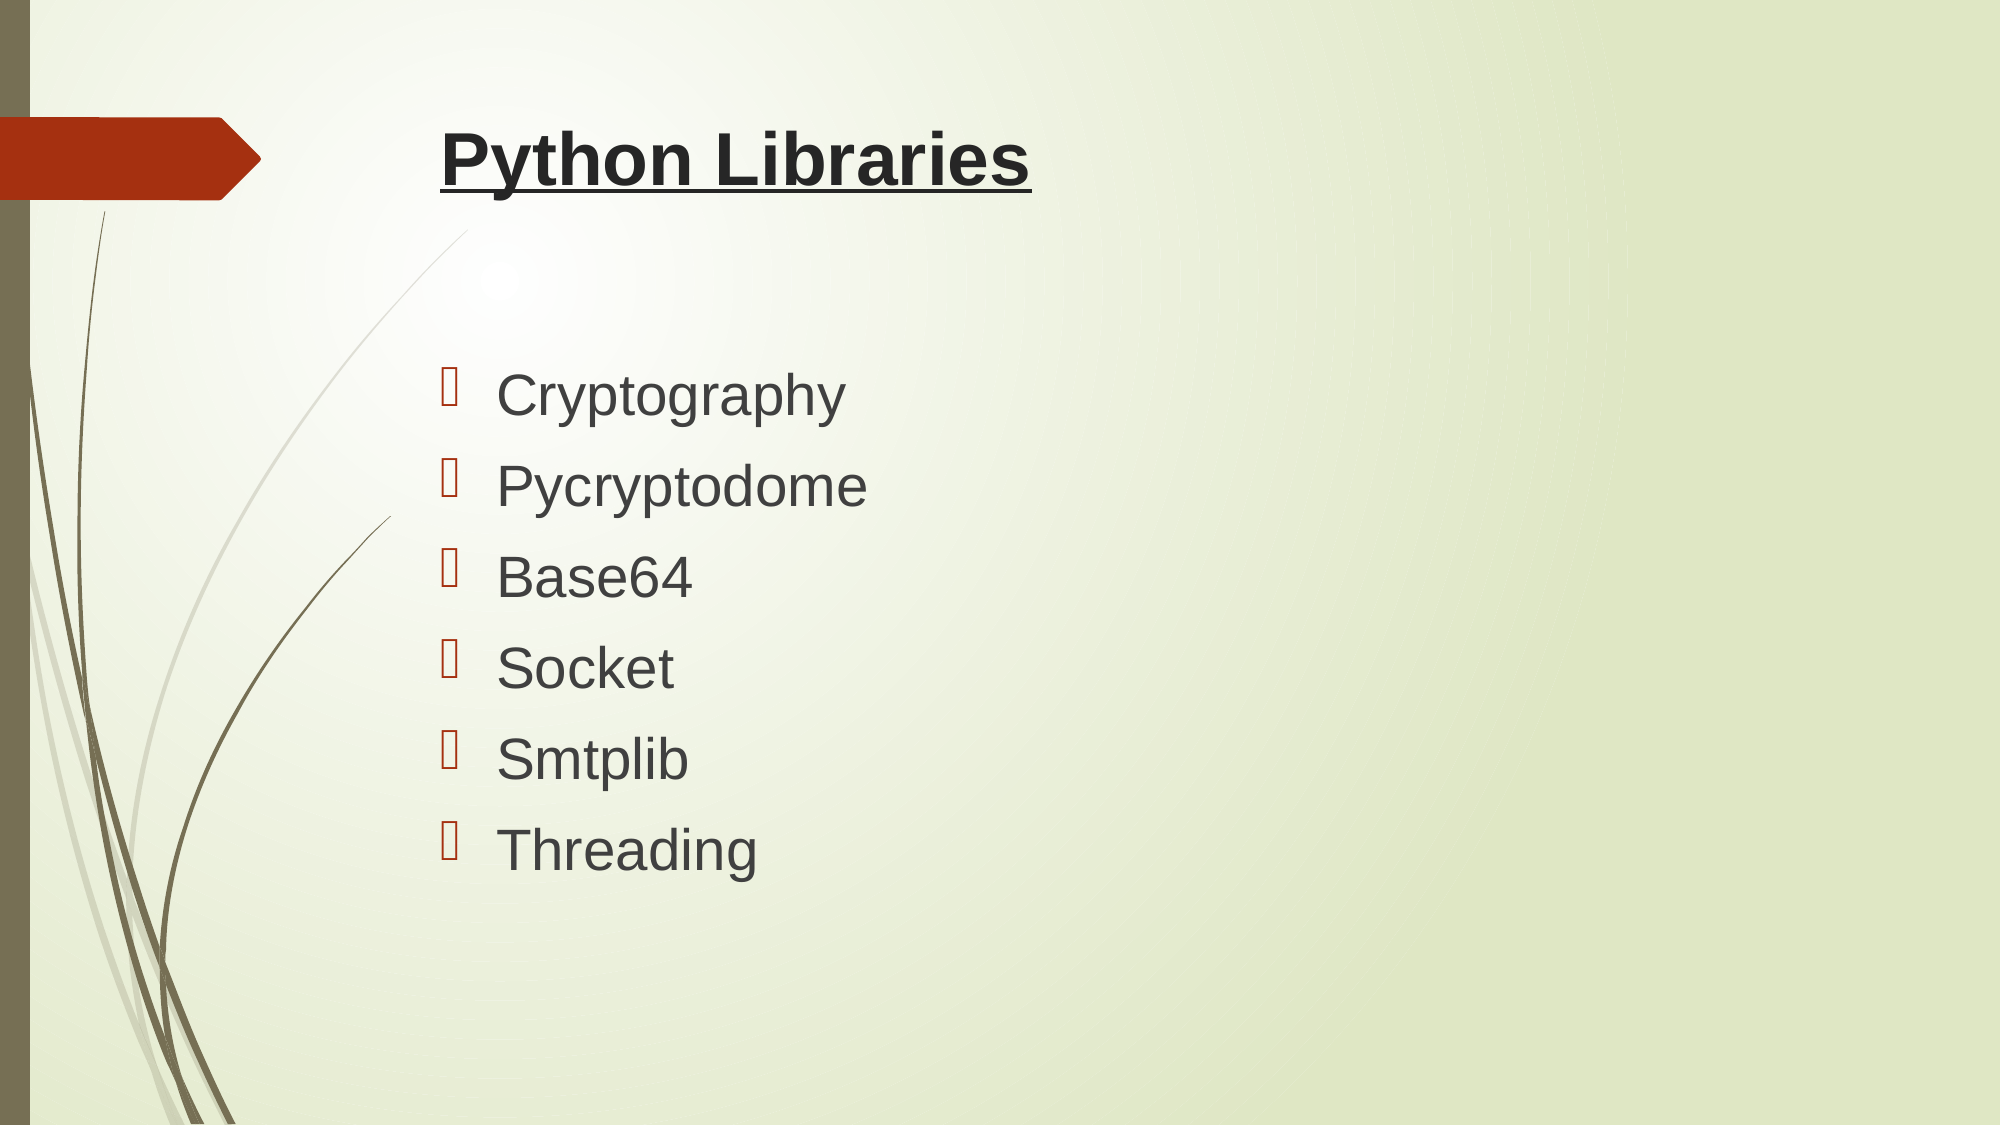

# Python Libraries
Cryptography
Pycryptodome
Base64
Socket
Smtplib
Threading